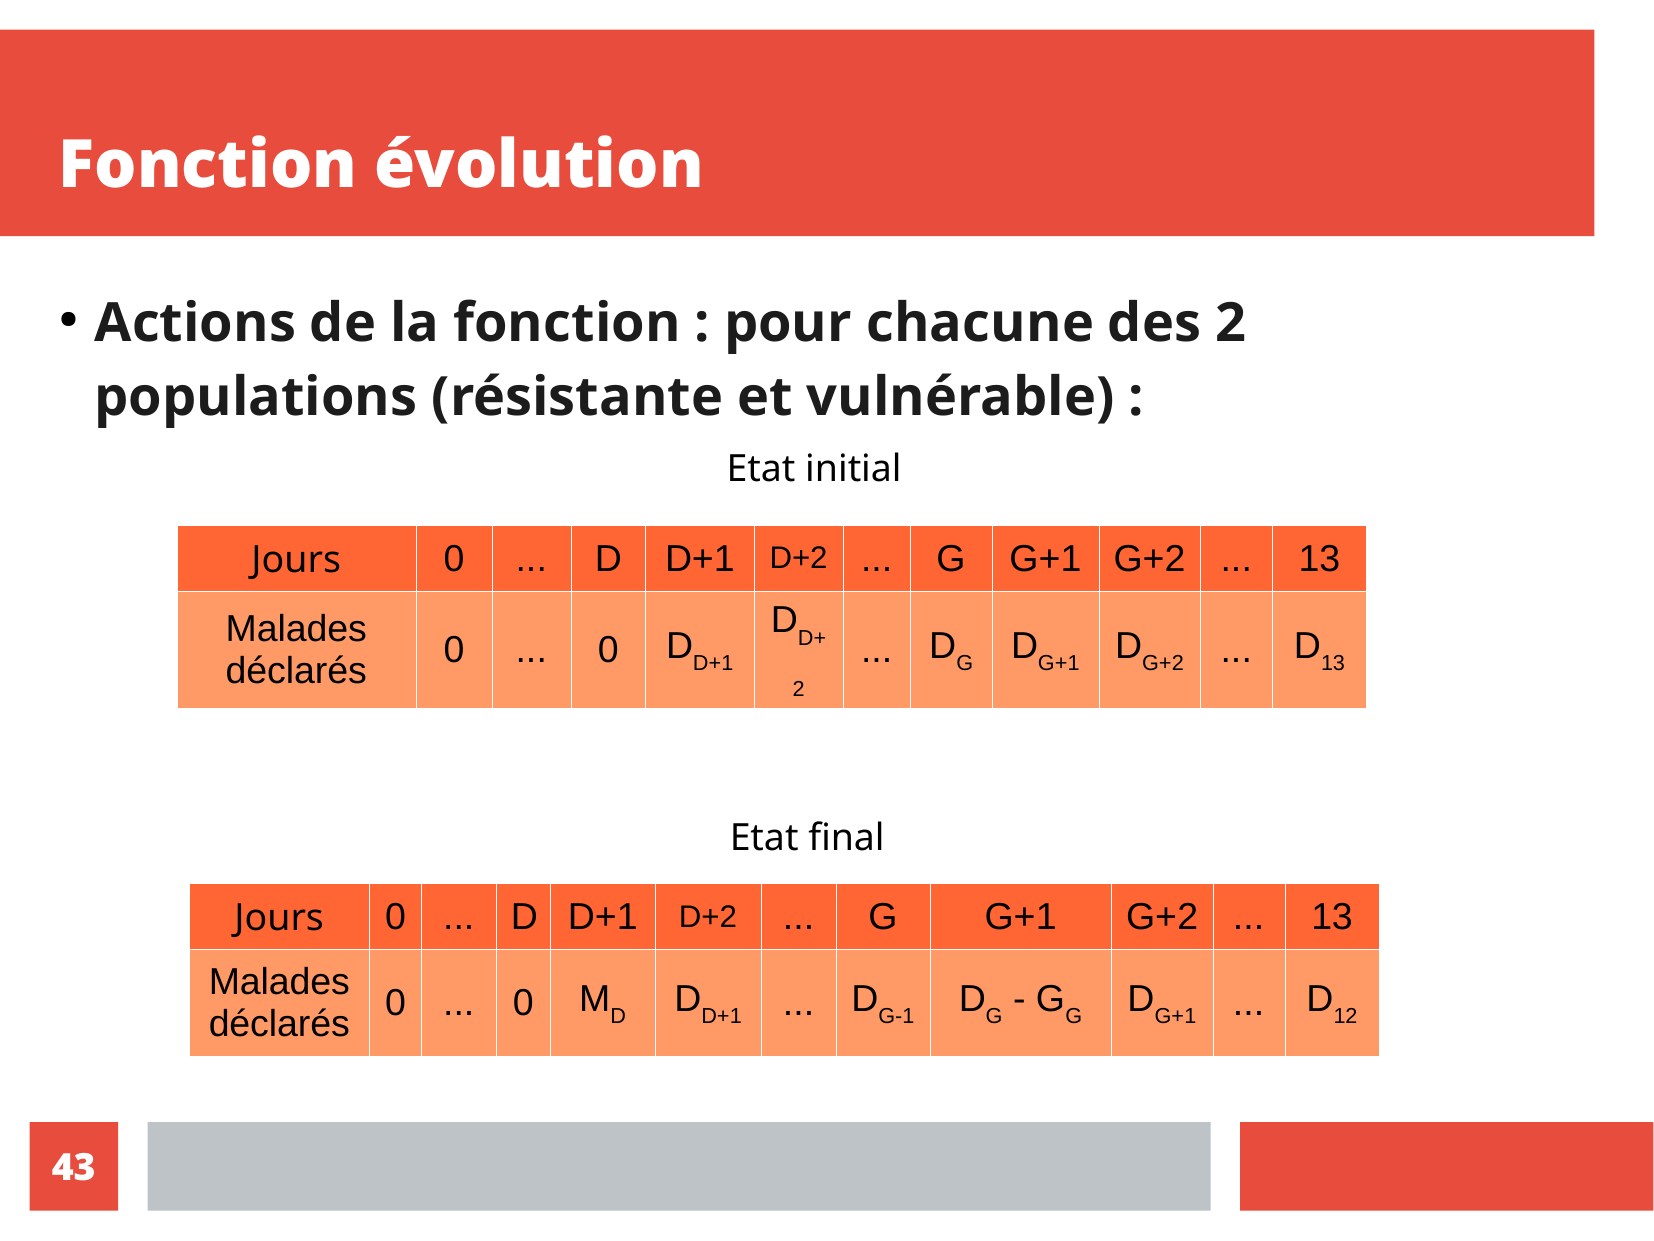

# Fonction évolution
Actions de la fonction : pour chacune des 2 populations (résistante et vulnérable) :
Etat initial
| Jours | 0 | ... | D | D+1 | D+2 | ... | G | G+1 | G+2 | ... | 13 |
| --- | --- | --- | --- | --- | --- | --- | --- | --- | --- | --- | --- |
| Malades déclarés | 0 | ... | 0 | DD+1 | DD+2 | ... | DG | DG+1 | DG+2 | ... | D13 |
Etat final
| Jours | 0 | ... | D | D+1 | D+2 | ... | G | G+1 | G+2 | ... | 13 |
| --- | --- | --- | --- | --- | --- | --- | --- | --- | --- | --- | --- |
| Malades déclarés | 0 | ... | 0 | MD | DD+1 | ... | DG-1 | DG - GG | DG+1 | ... | D12 |
43